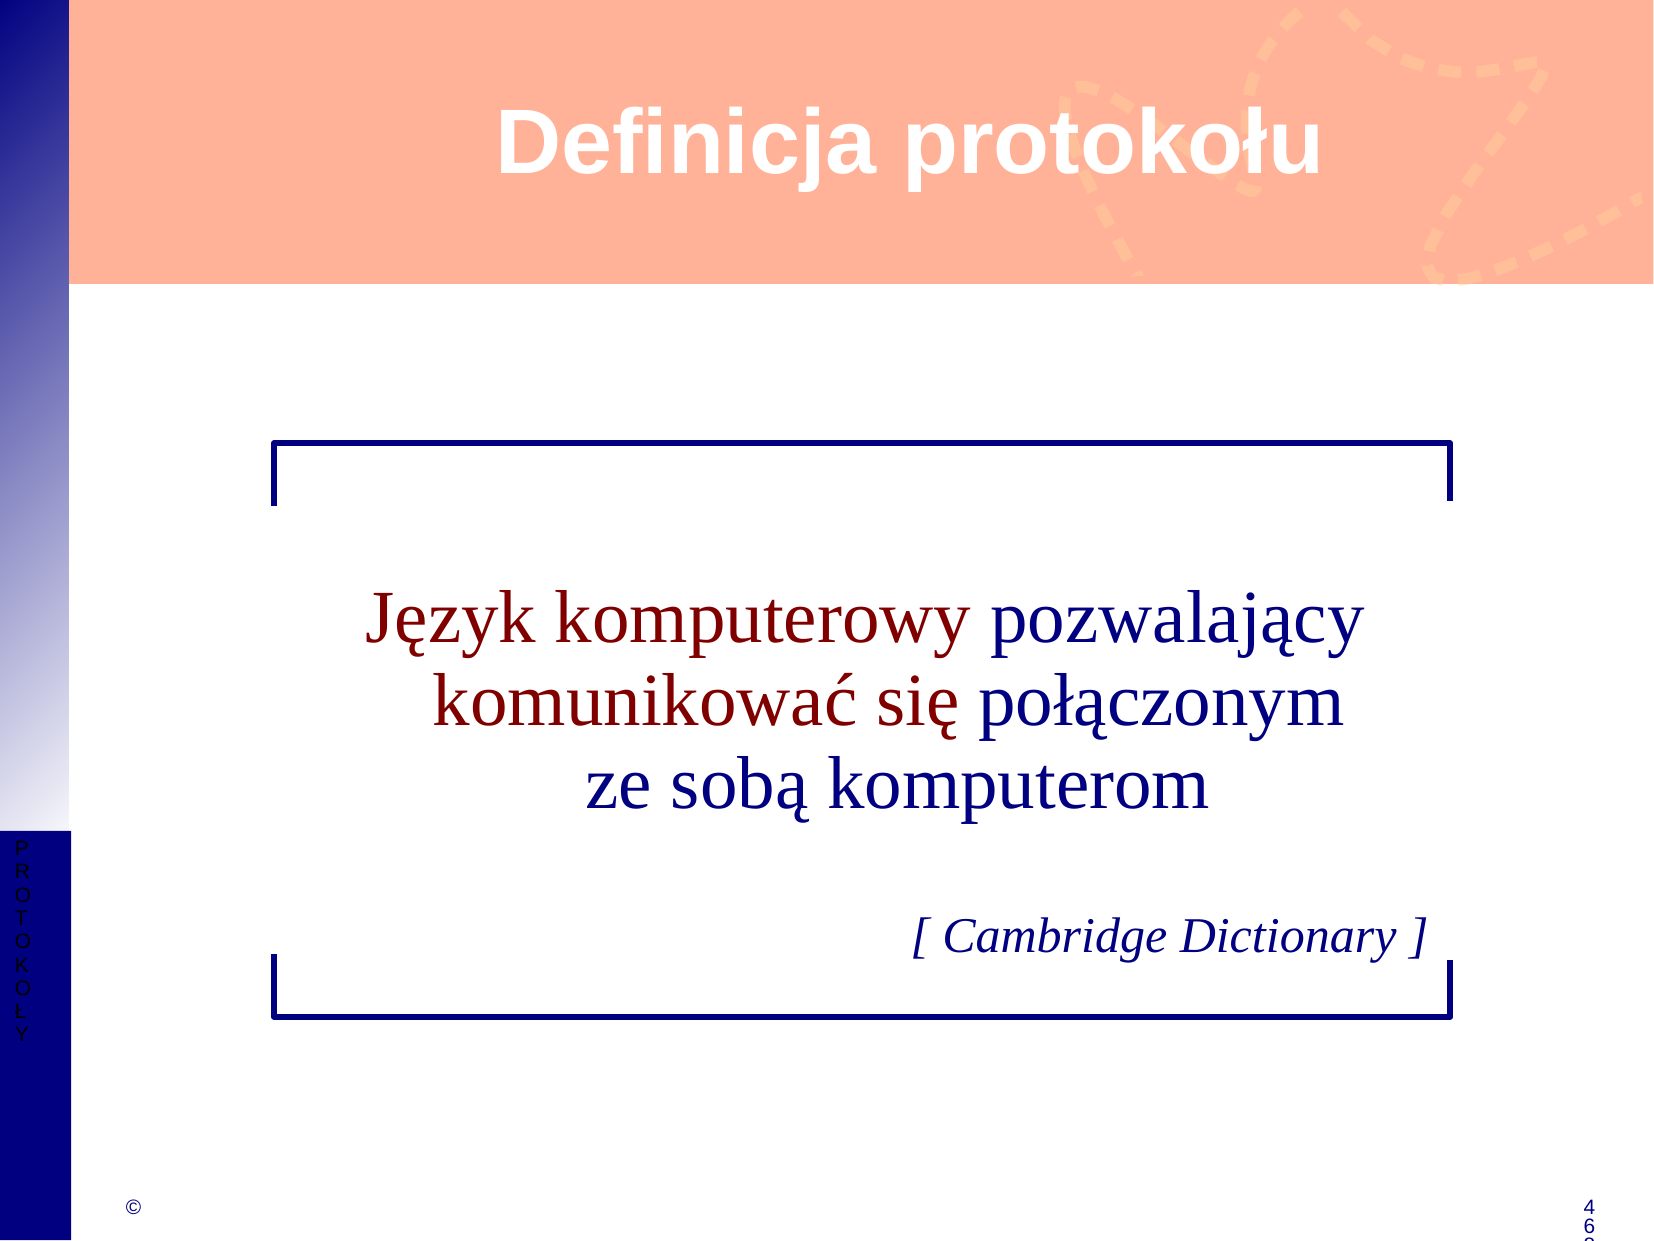

# Definicja protokołu
Język komputerowy pozwalający komunikować się połączonym
ze sobą komputerom
[ Cambridge Dictionary ]
P
R
O
T
O
K
O
Ł
Y